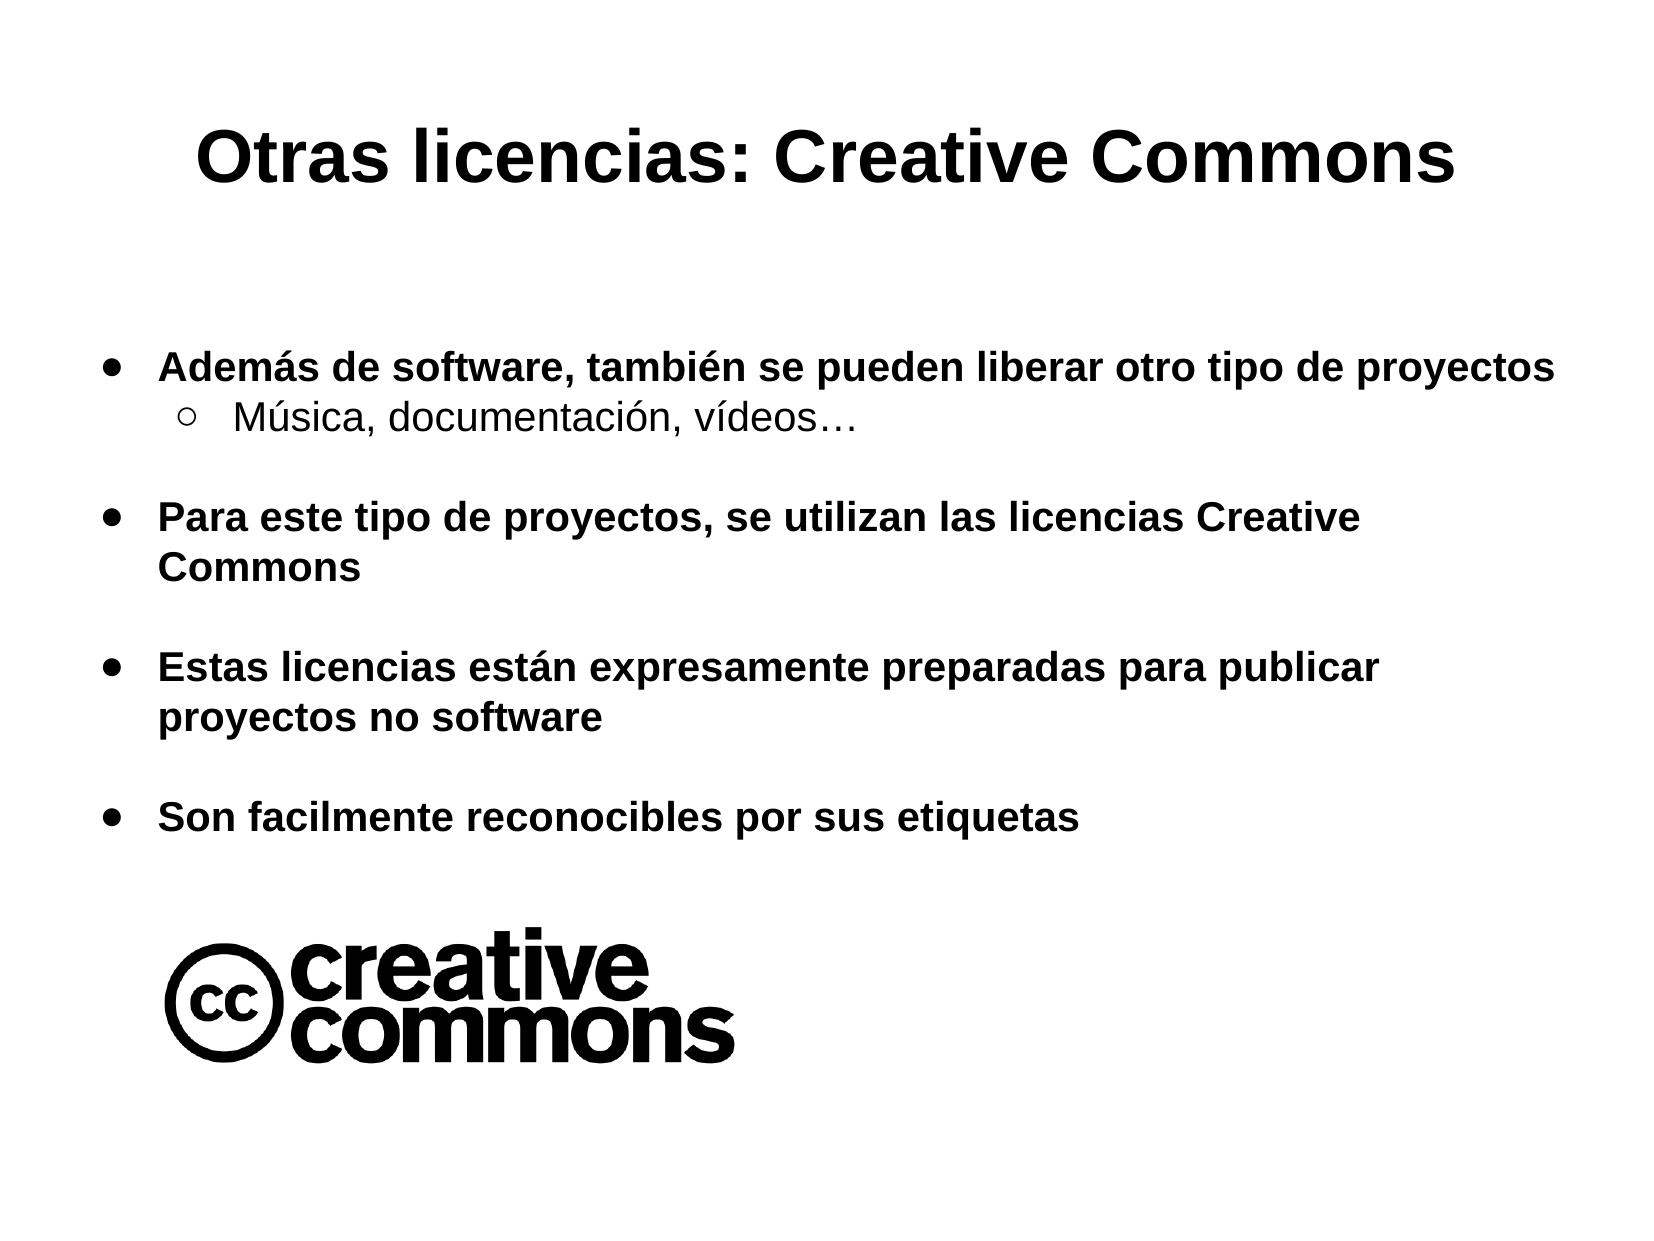

Otras licencias: Creative Commons
Además de software, también se pueden liberar otro tipo de proyectos
Música, documentación, vídeos…
Para este tipo de proyectos, se utilizan las licencias Creative Commons
Estas licencias están expresamente preparadas para publicar proyectos no software
Son facilmente reconocibles por sus etiquetas